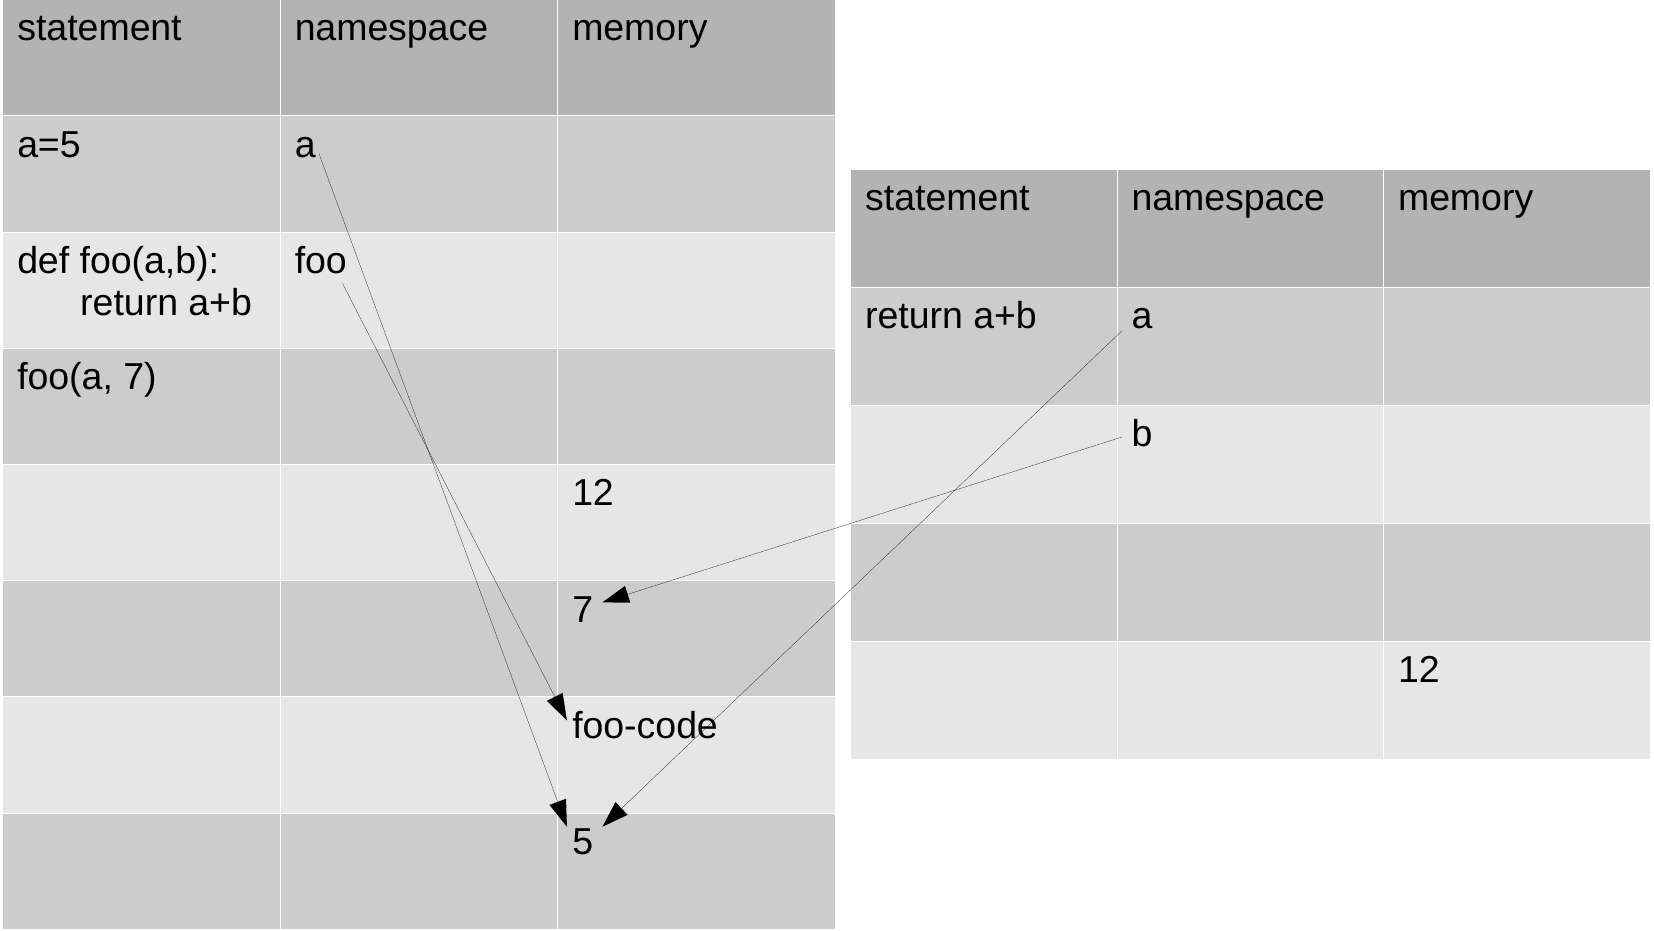

| statement | namespace | memory |
| --- | --- | --- |
| a=5 | a | |
| def foo(a,b): return a+b | foo | |
| foo(a, 7) | | |
| | | 12 |
| | | 7 |
| | | foo-code |
| | | 5 |
| statement | namespace | memory |
| --- | --- | --- |
| return a+b | a | |
| | b | |
| | | |
| | | 12 |